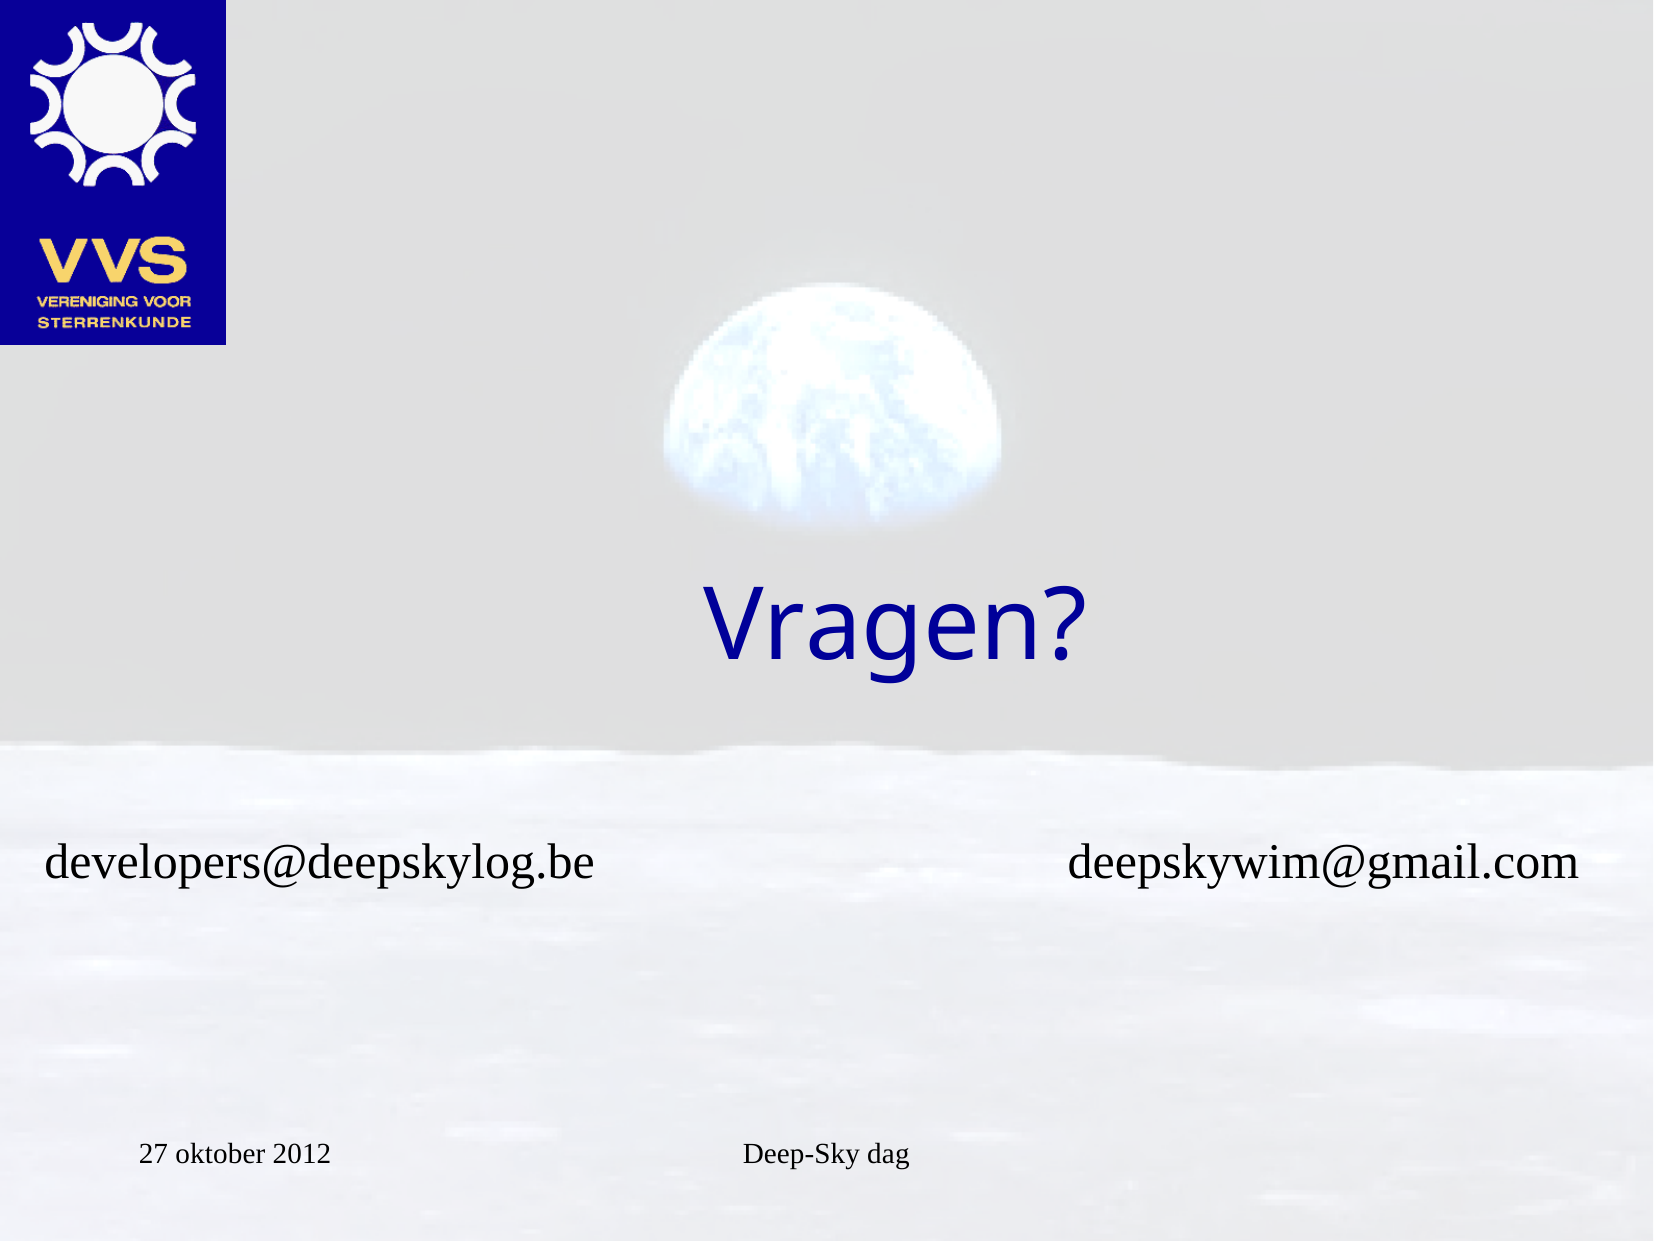

# Vragen?
developers@deepskylog.be
deepskywim@gmail.com
27 oktober 2012
Deep-Sky dag